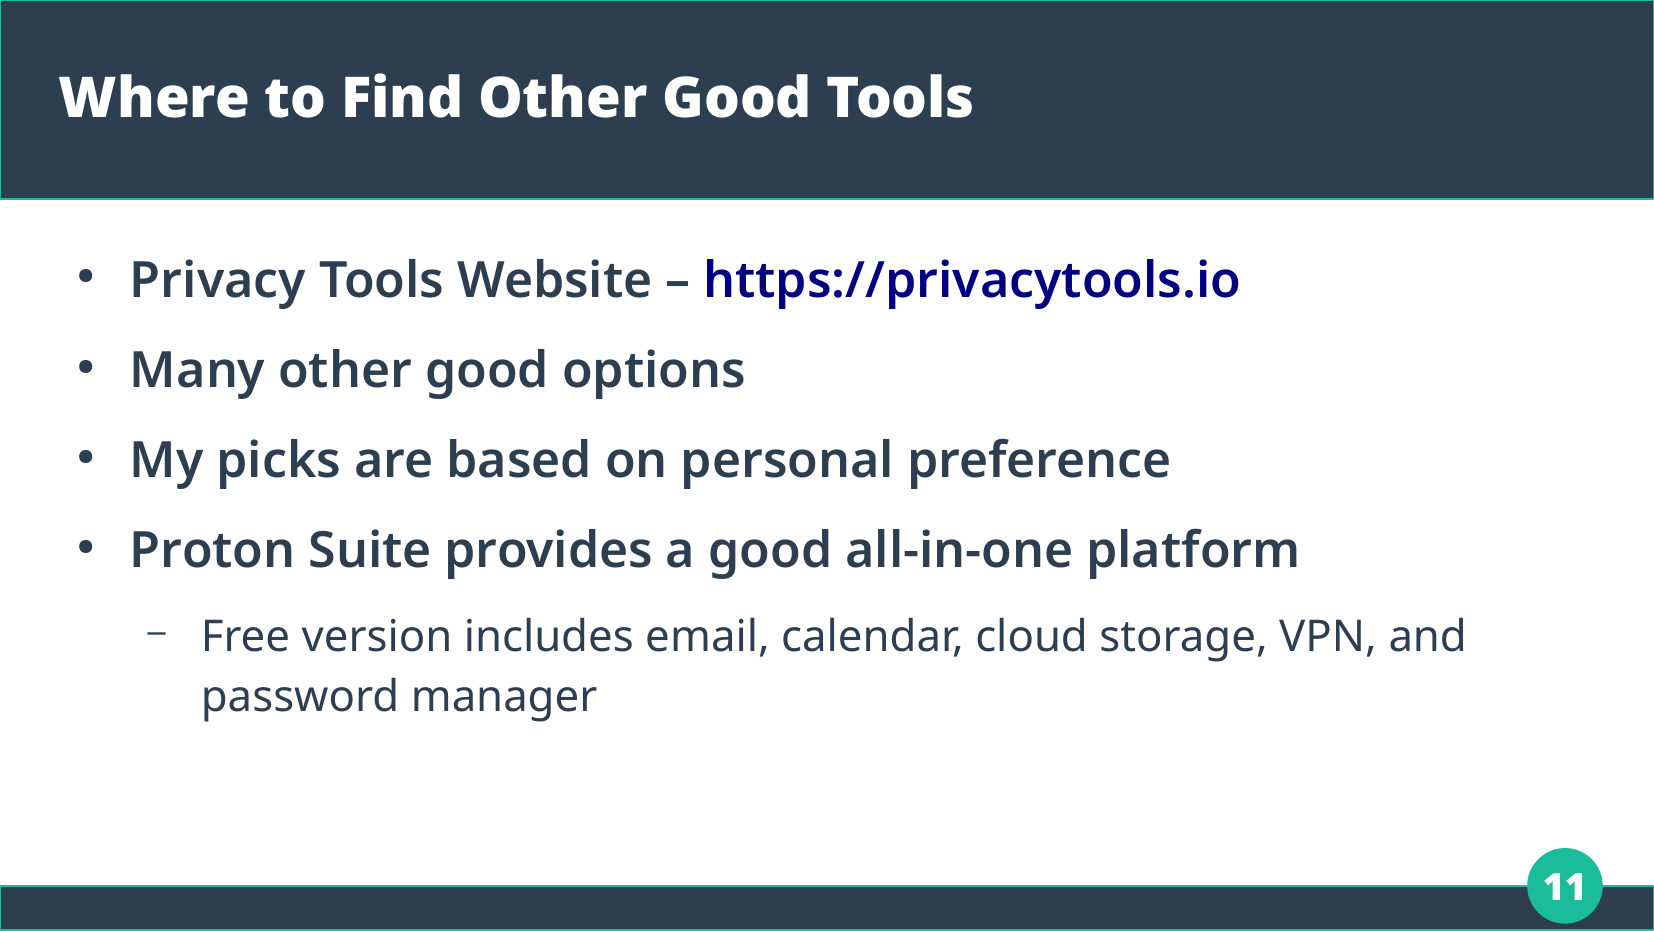

# Where to Find Other Good Tools
Privacy Tools Website – https://privacytools.io
Many other good options
My picks are based on personal preference
Proton Suite provides a good all-in-one platform
Free version includes email, calendar, cloud storage, VPN, and password manager
11